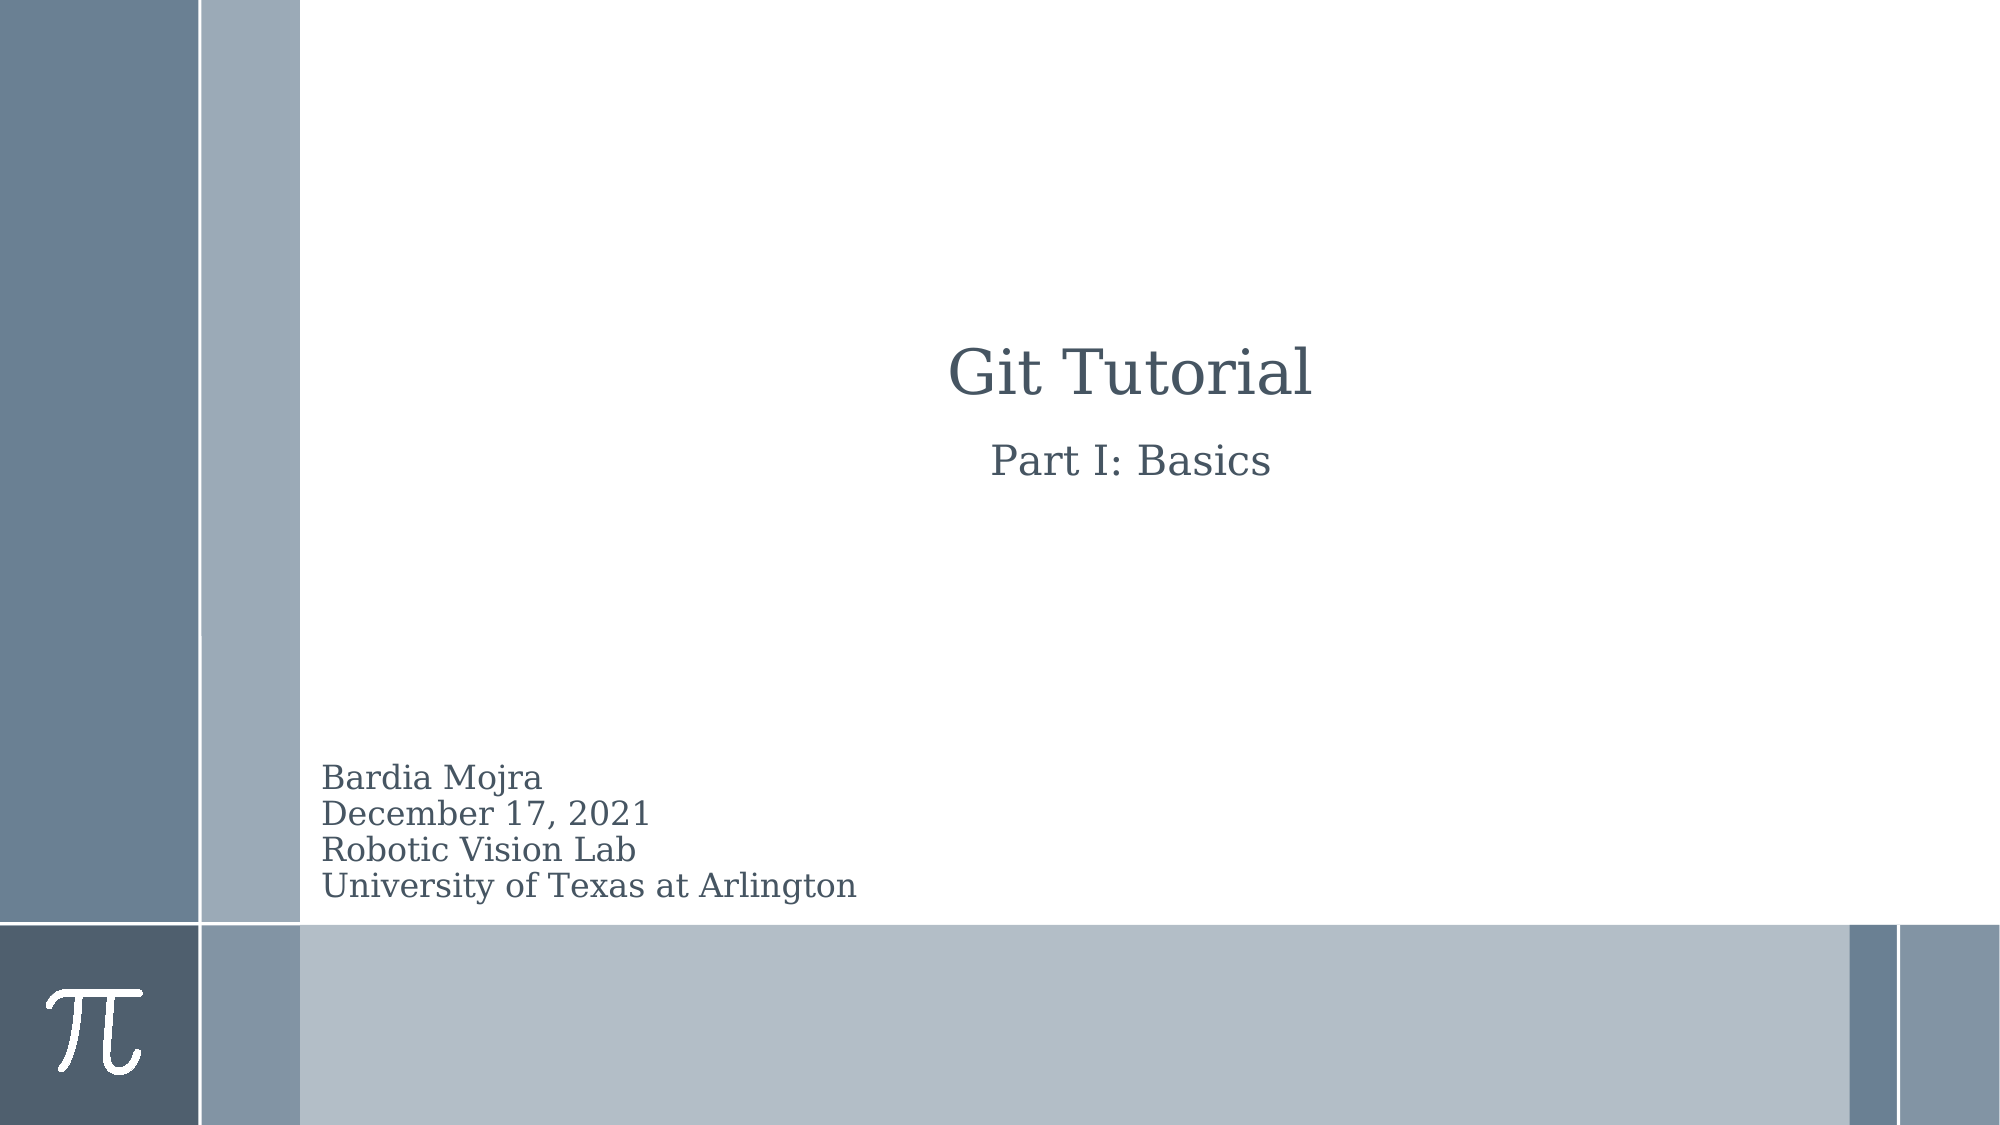

Git Tutorial
Part I: Basics
Bardia Mojra
December 17, 2021
Robotic Vision Lab
University of Texas at Arlington